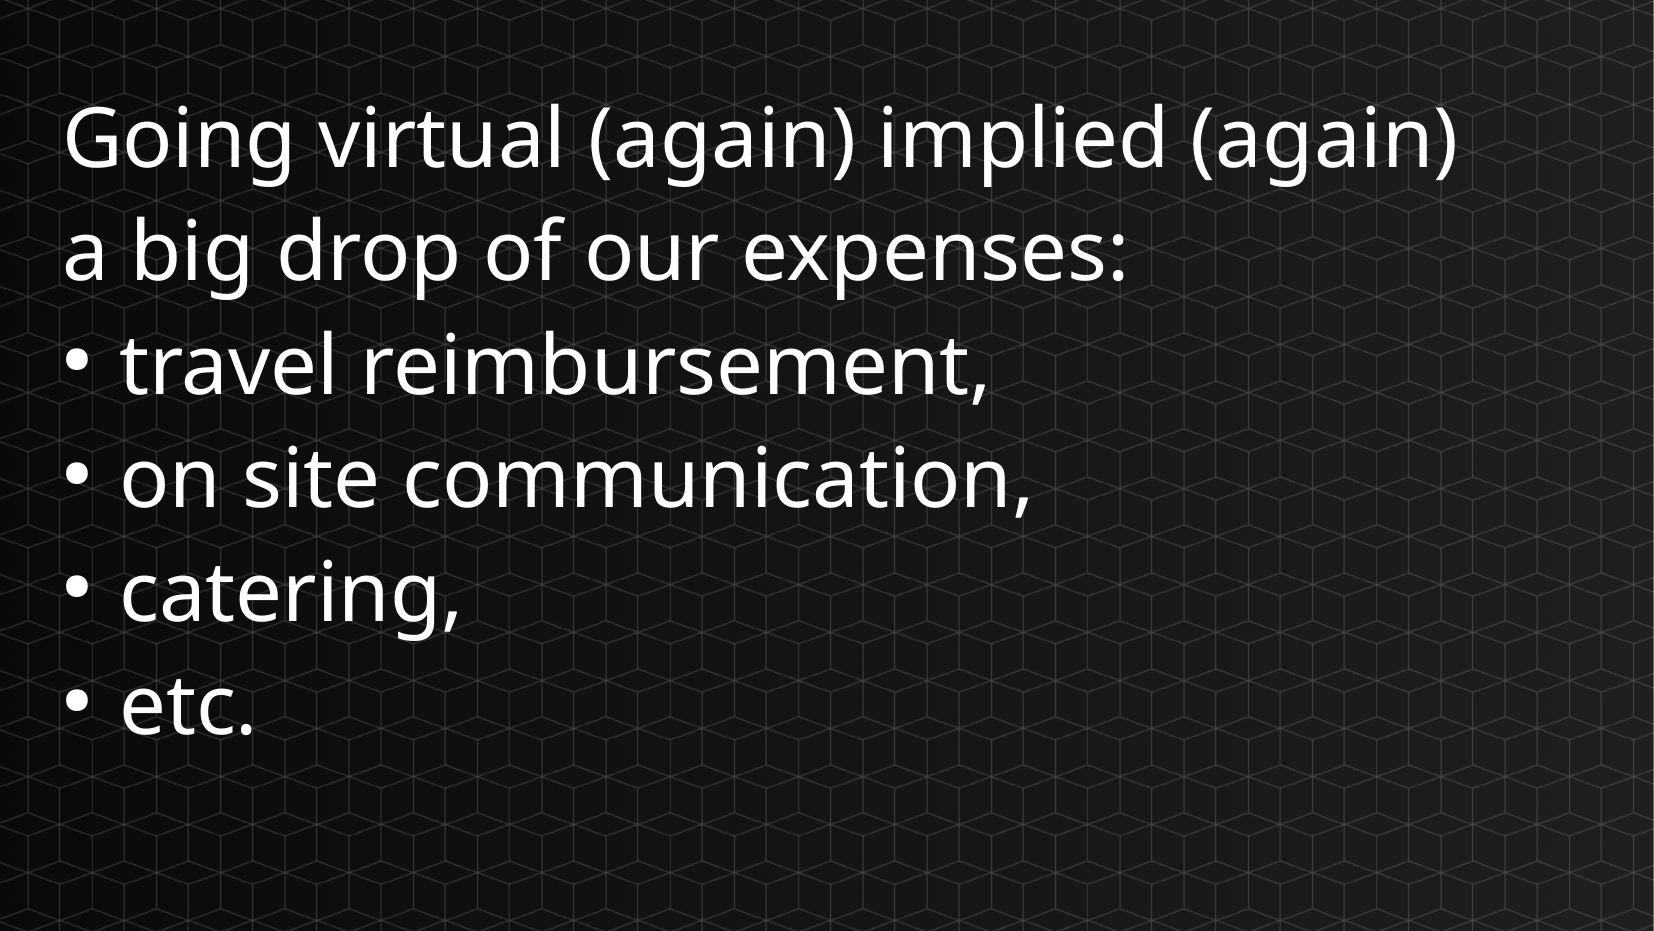

Going virtual (again) implied (again)
a big drop of our expenses:
 travel reimbursement,
 on site communication,
 catering,
 etc.